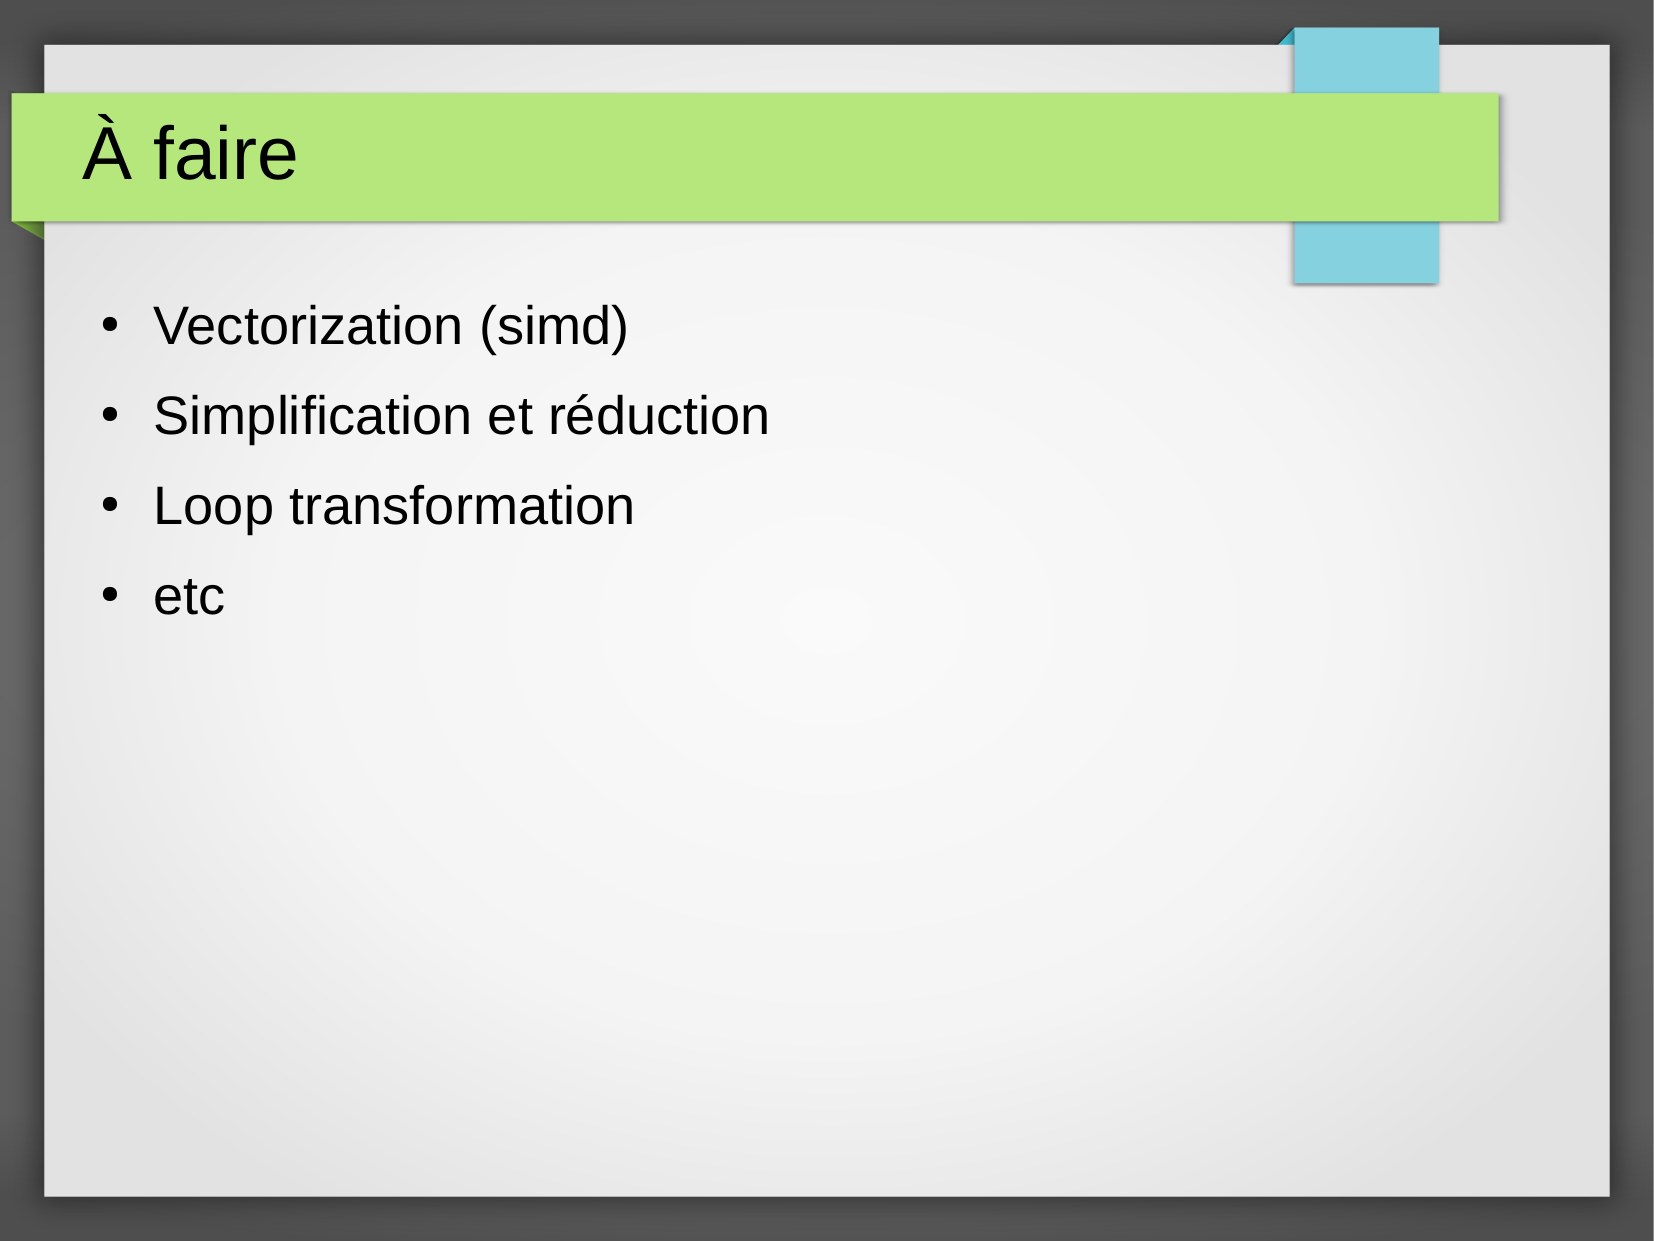

# À faire
Vectorization (simd)
Simplification et réduction
Loop transformation
etc